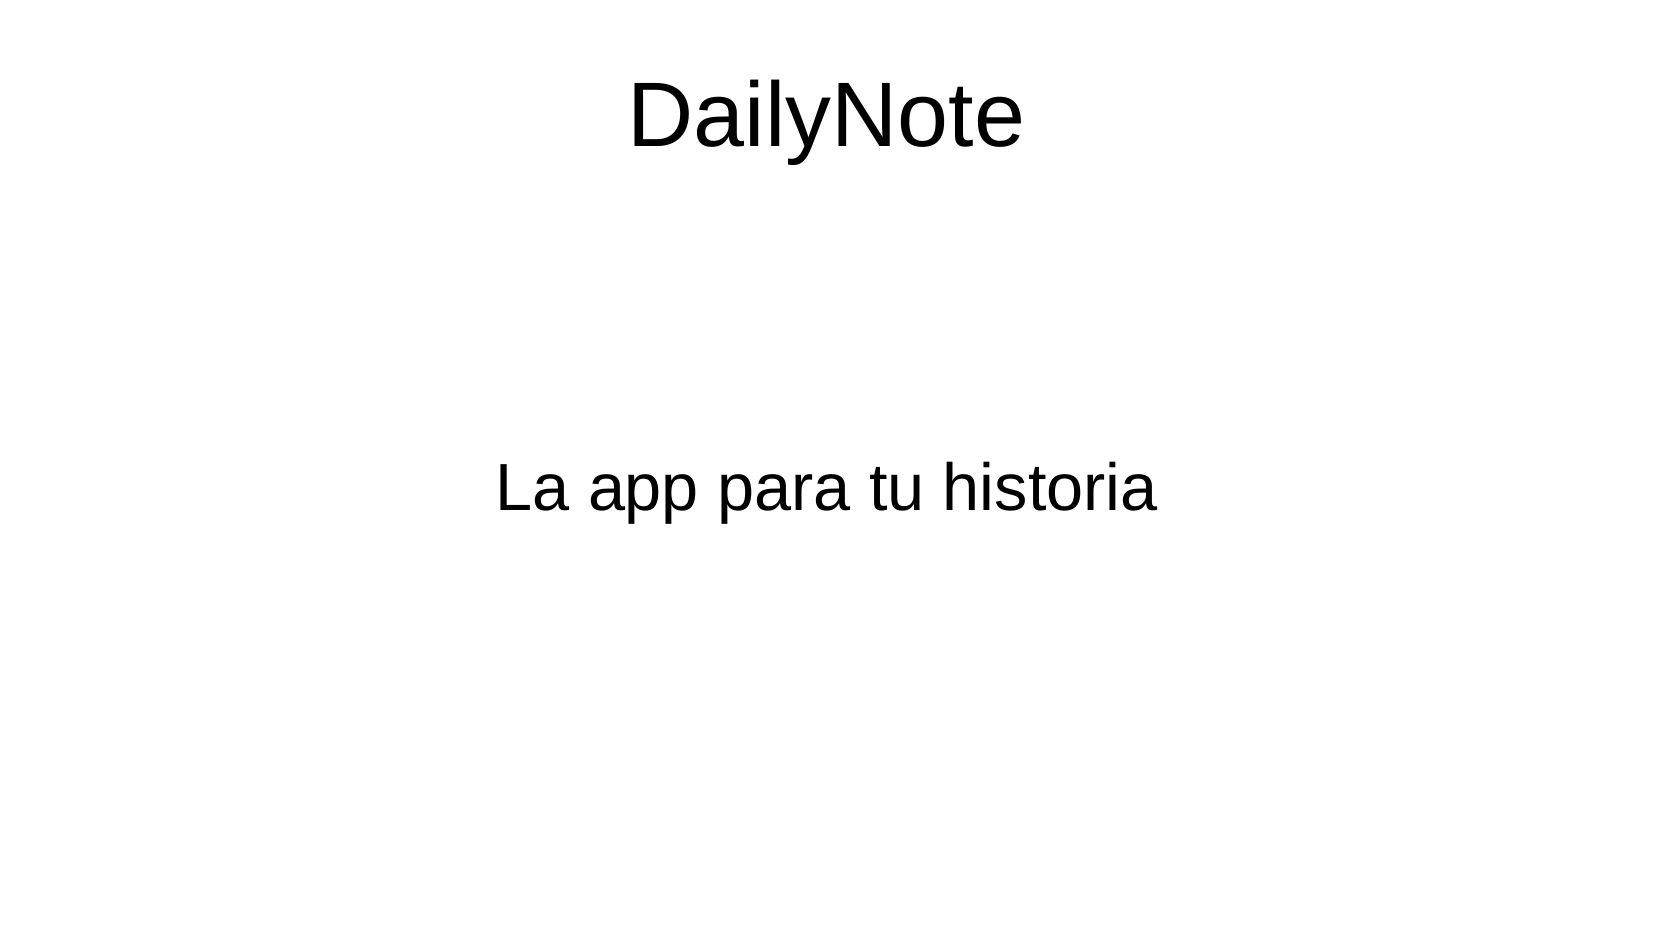

# DailyNote
La app para tu historia